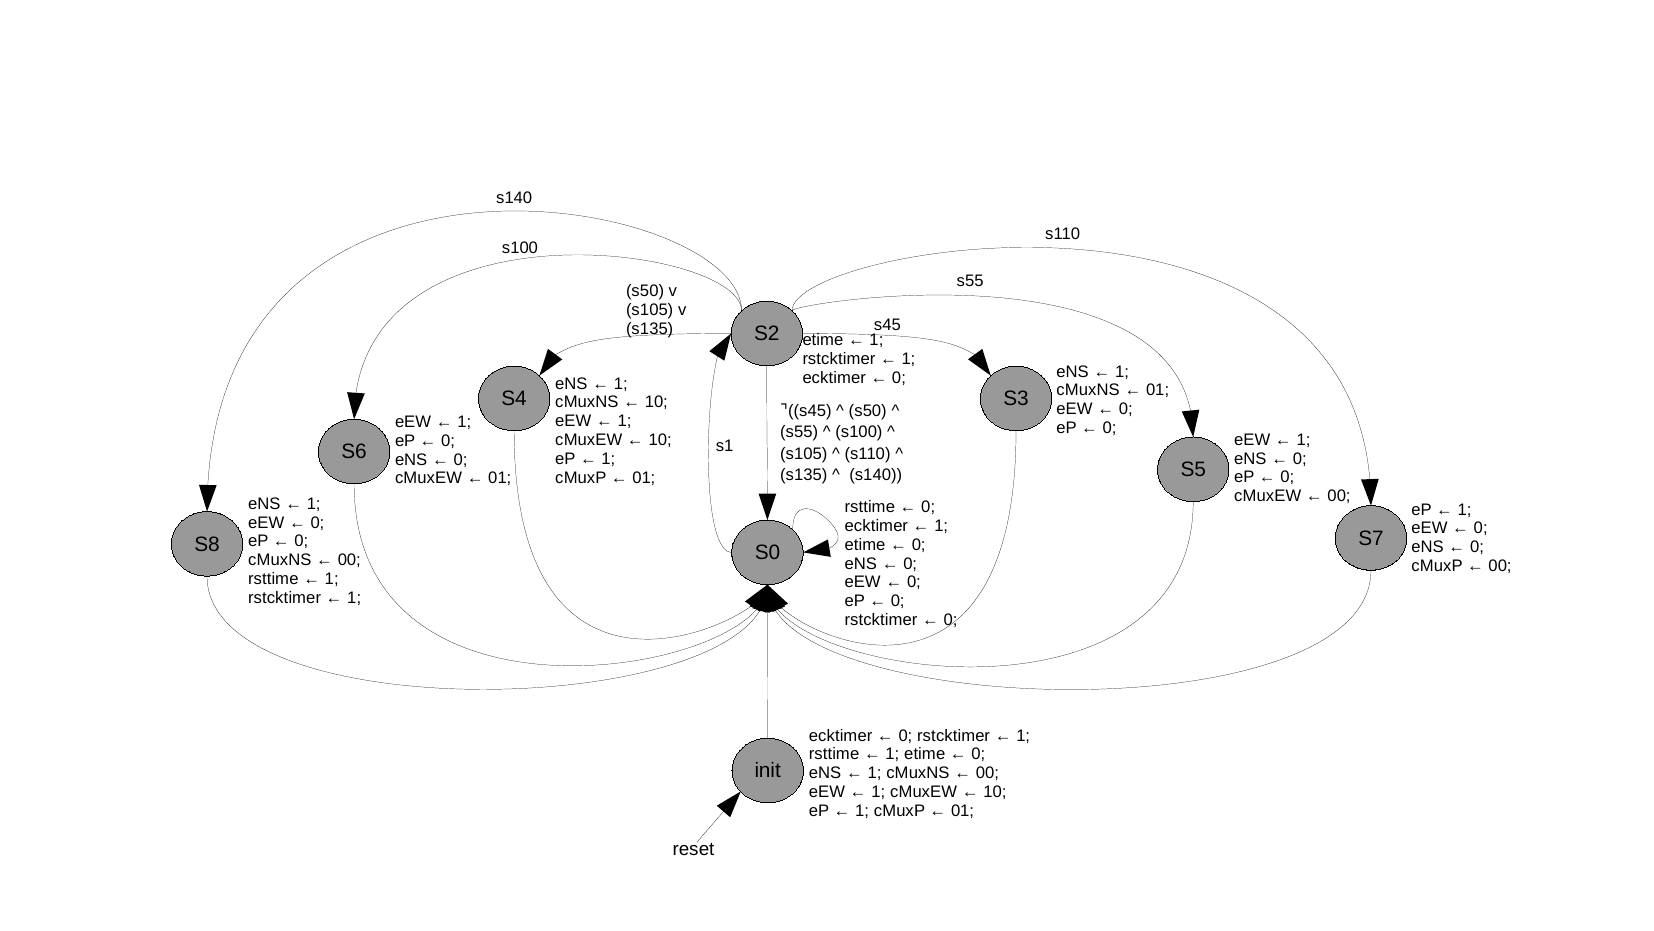

s140
s110
s100
s55
(s50) v
(s105) v
(s135)
S2
s45
etime ← 1;
rstcktimer ← 1;
ecktimer ← 0;
eNS ← 1;
cMuxNS ← 10;
eEW ← 1;
cMuxEW ← 10;
eP ← 1;
cMuxP ← 01;
eNS ← 1;
cMuxNS ← 01;
eEW ← 0;
eP ← 0;
S4
S3
⌝((s45) ^ (s50) ^
(s55) ^ (s100) ^ (s105) ^ (s110) ^ (s135) ^ (s140))
eEW ← 1;
eP ← 0;
eNS ← 0;
cMuxEW ← 01;
S6
eEW ← 1;
eNS ← 0;
eP ← 0;
cMuxEW ← 00;
s1
S5
rsttime ← 0;
ecktimer ← 1;
etime ← 0;
eNS ← 0;
eEW ← 0;
eP ← 0;
rstcktimer ← 0;
eNS ← 1;
eEW ← 0;
eP ← 0;
cMuxNS ← 00;
rsttime ← 1;
rstcktimer ← 1;
eP ← 1;
eEW ← 0;
eNS ← 0;
cMuxP ← 00;
S7
S8
S0
ecktimer ← 0; rstcktimer ← 1;
rsttime ← 1; etime ← 0;
eNS ← 1; cMuxNS ← 00;
eEW ← 1; cMuxEW ← 10;
eP ← 1; cMuxP ← 01;
init
# reset